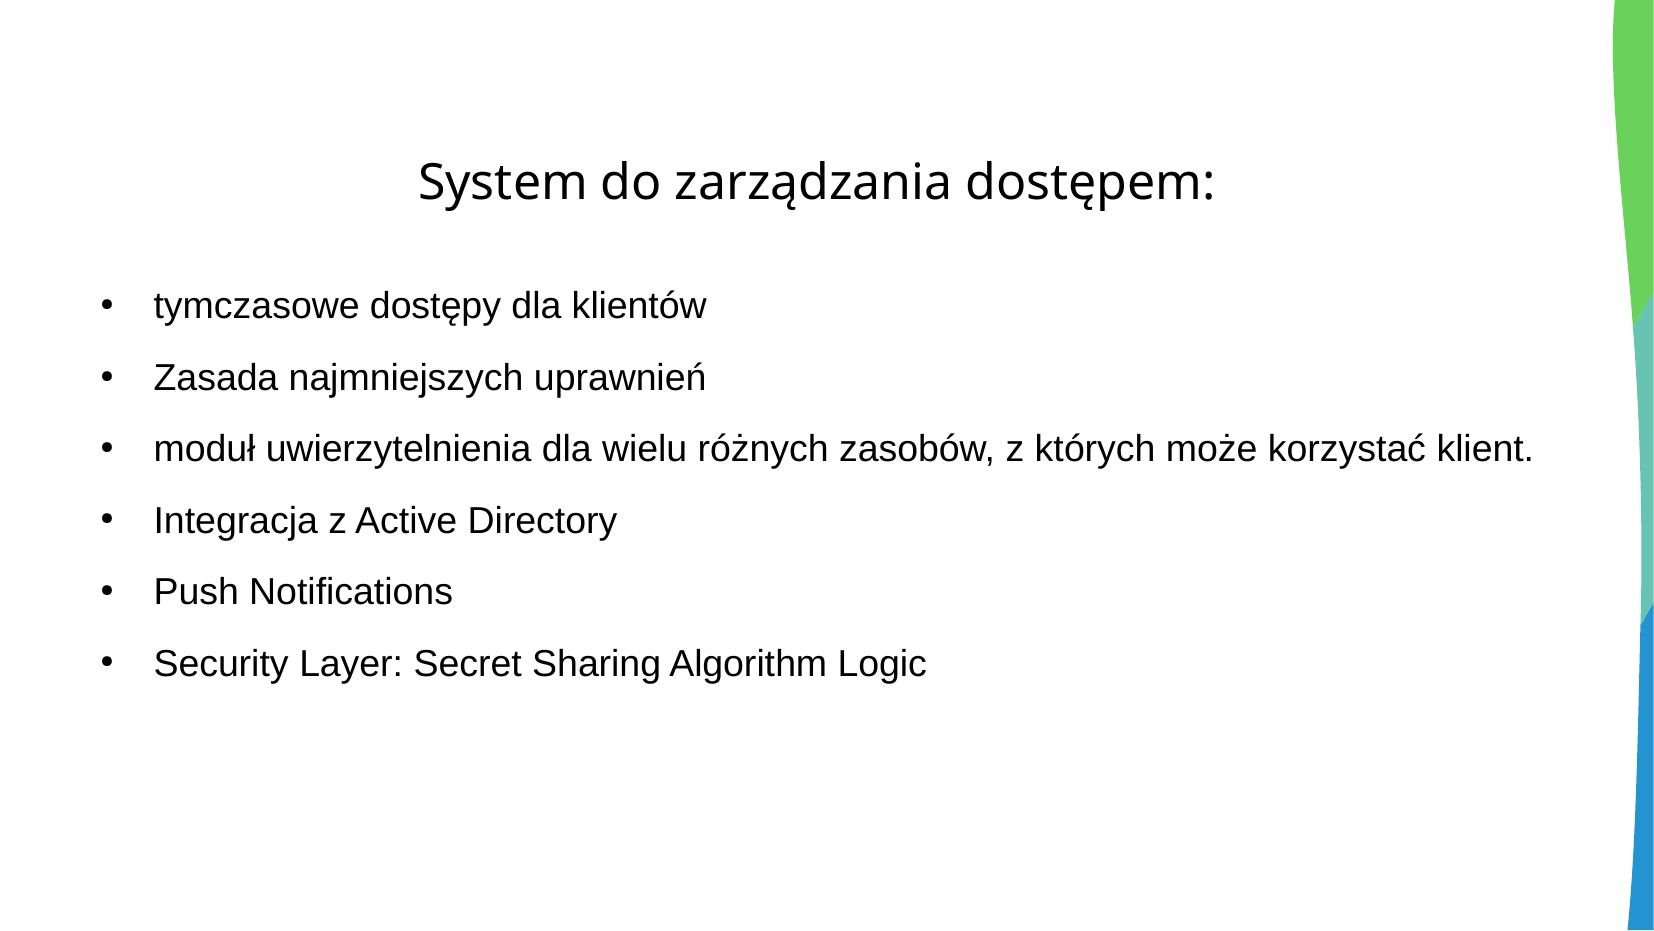

# System do zarządzania dostępem:
tymczasowe dostępy dla klientów
Zasada najmniejszych uprawnień
moduł uwierzytelnienia dla wielu różnych zasobów, z których może korzystać klient.
Integracja z Active Directory
Push Notifications
Security Layer: Secret Sharing Algorithm Logic